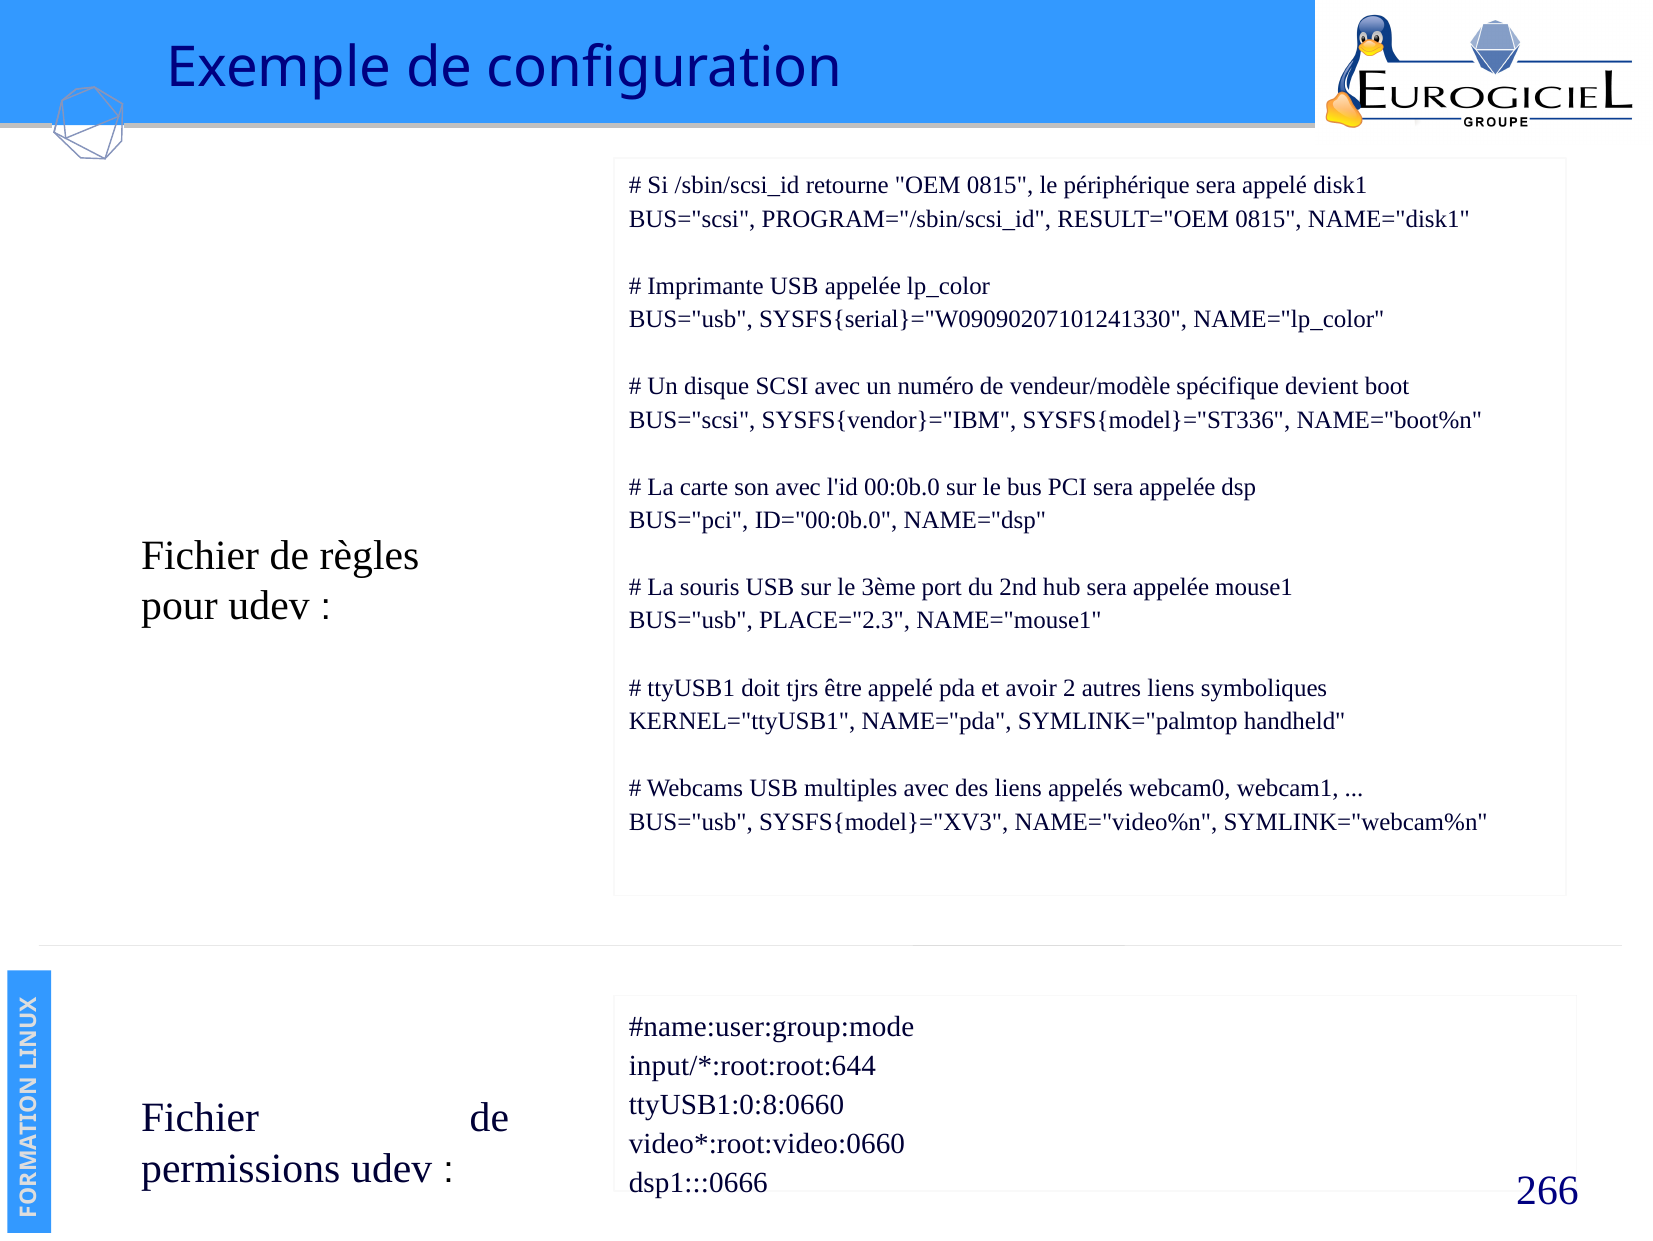

# Exemple de configuration
# Si /sbin/scsi_id retourne "OEM 0815", le périphérique sera appelé disk1 BUS="scsi", PROGRAM="/sbin/scsi_id", RESULT="OEM 0815", NAME="disk1" # Imprimante USB appelée lp_color BUS="usb", SYSFS{serial}="W09090207101241330", NAME="lp_color" # Un disque SCSI avec un numéro de vendeur/modèle spécifique devient boot BUS="scsi", SYSFS{vendor}="IBM", SYSFS{model}="ST336", NAME="boot%n" # La carte son avec l'id 00:0b.0 sur le bus PCI sera appelée dsp BUS="pci", ID="00:0b.0", NAME="dsp" # La souris USB sur le 3ème port du 2nd hub sera appelée mouse1 BUS="usb", PLACE="2.3", NAME="mouse1" # ttyUSB1 doit tjrs être appelé pda et avoir 2 autres liens symboliques KERNEL="ttyUSB1", NAME="pda", SYMLINK="palmtop handheld" # Webcams USB multiples avec des liens appelés webcam0, webcam1, ... BUS="usb", SYSFS{model}="XV3", NAME="video%n", SYMLINK="webcam%n"
Fichier de règles pour udev :
#name:user:group:mode
input/*:root:root:644
ttyUSB1:0:8:0660
video*:root:video:0660
dsp1:::0666
Fichier de permissions udev :